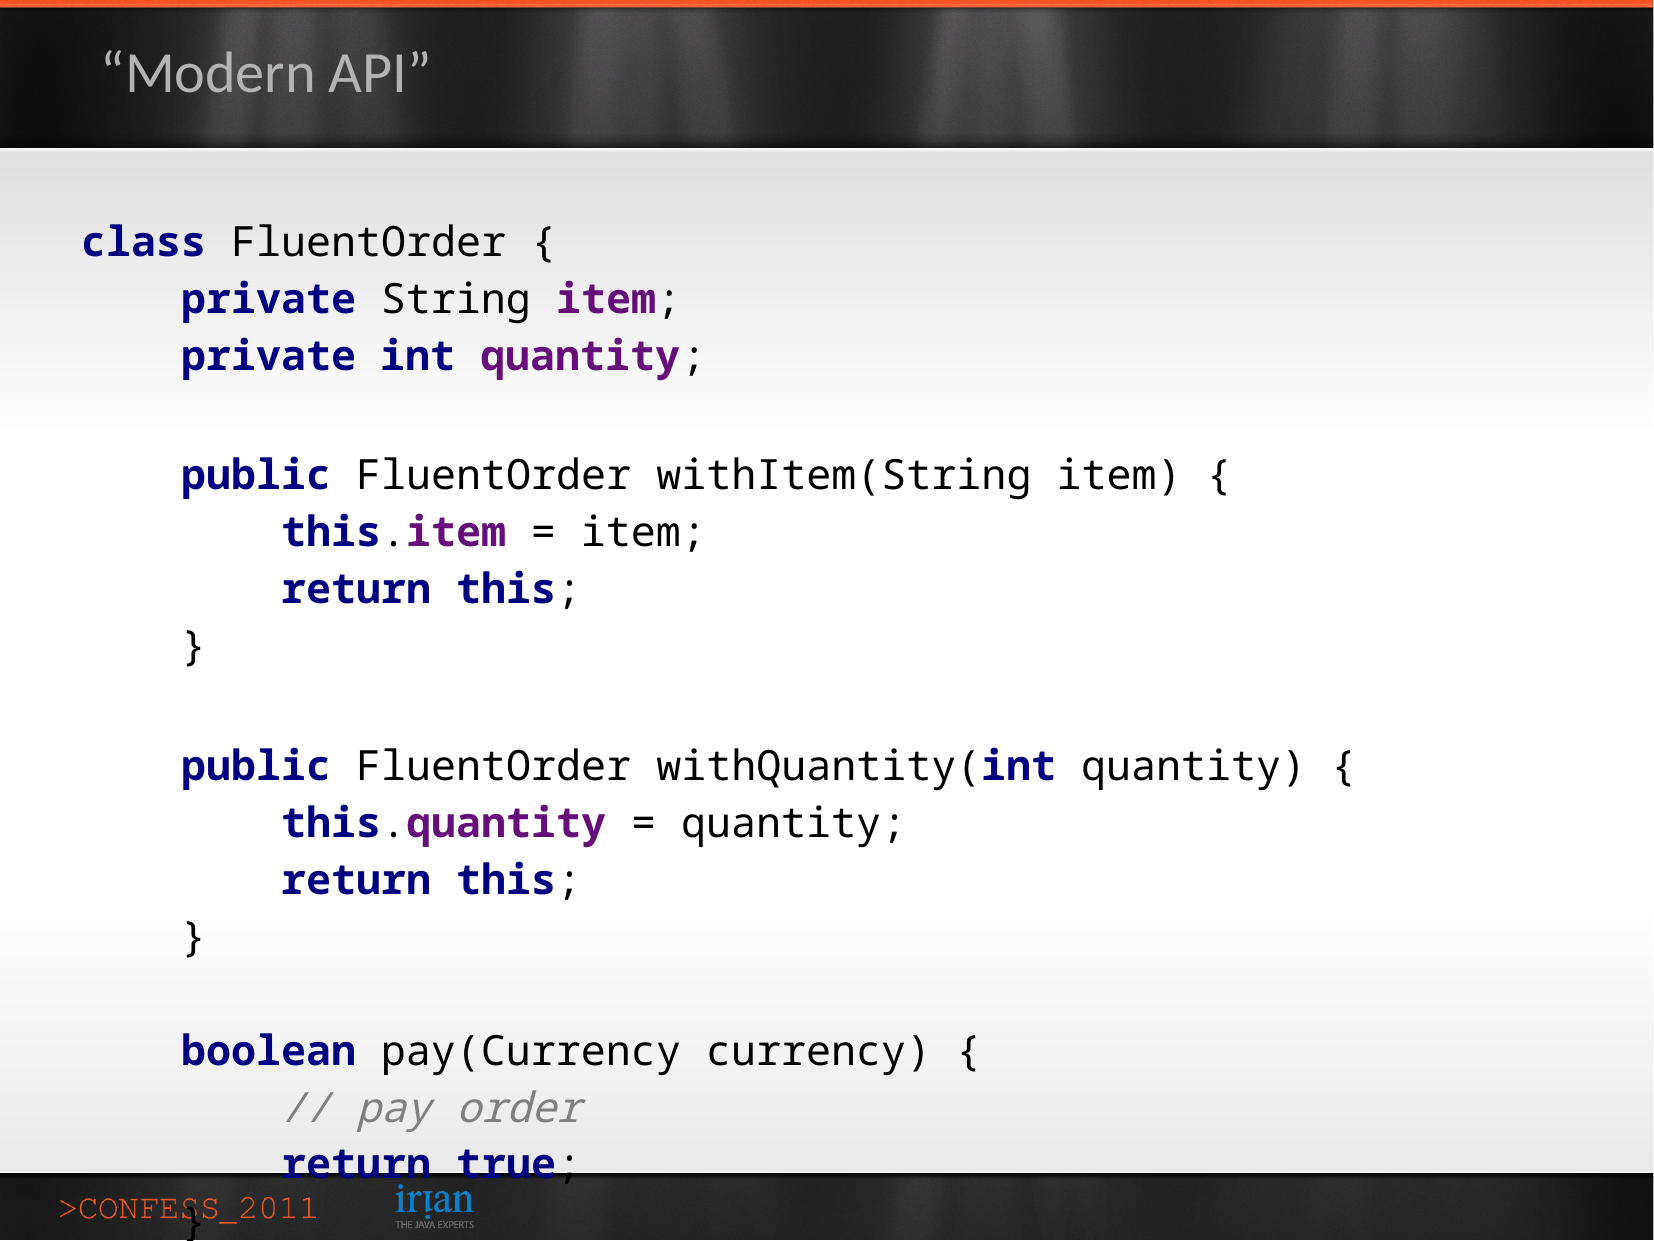

# “Modern API”
class FluentOrder {
 private String item;
 private int quantity;
 public FluentOrder withItem(String item) {
 this.item = item;
 return this;
 }
 public FluentOrder withQuantity(int quantity) {
 this.quantity = quantity;
 return this;
 }
 boolean pay(Currency currency) {
 // pay order
 return true;
 }
}